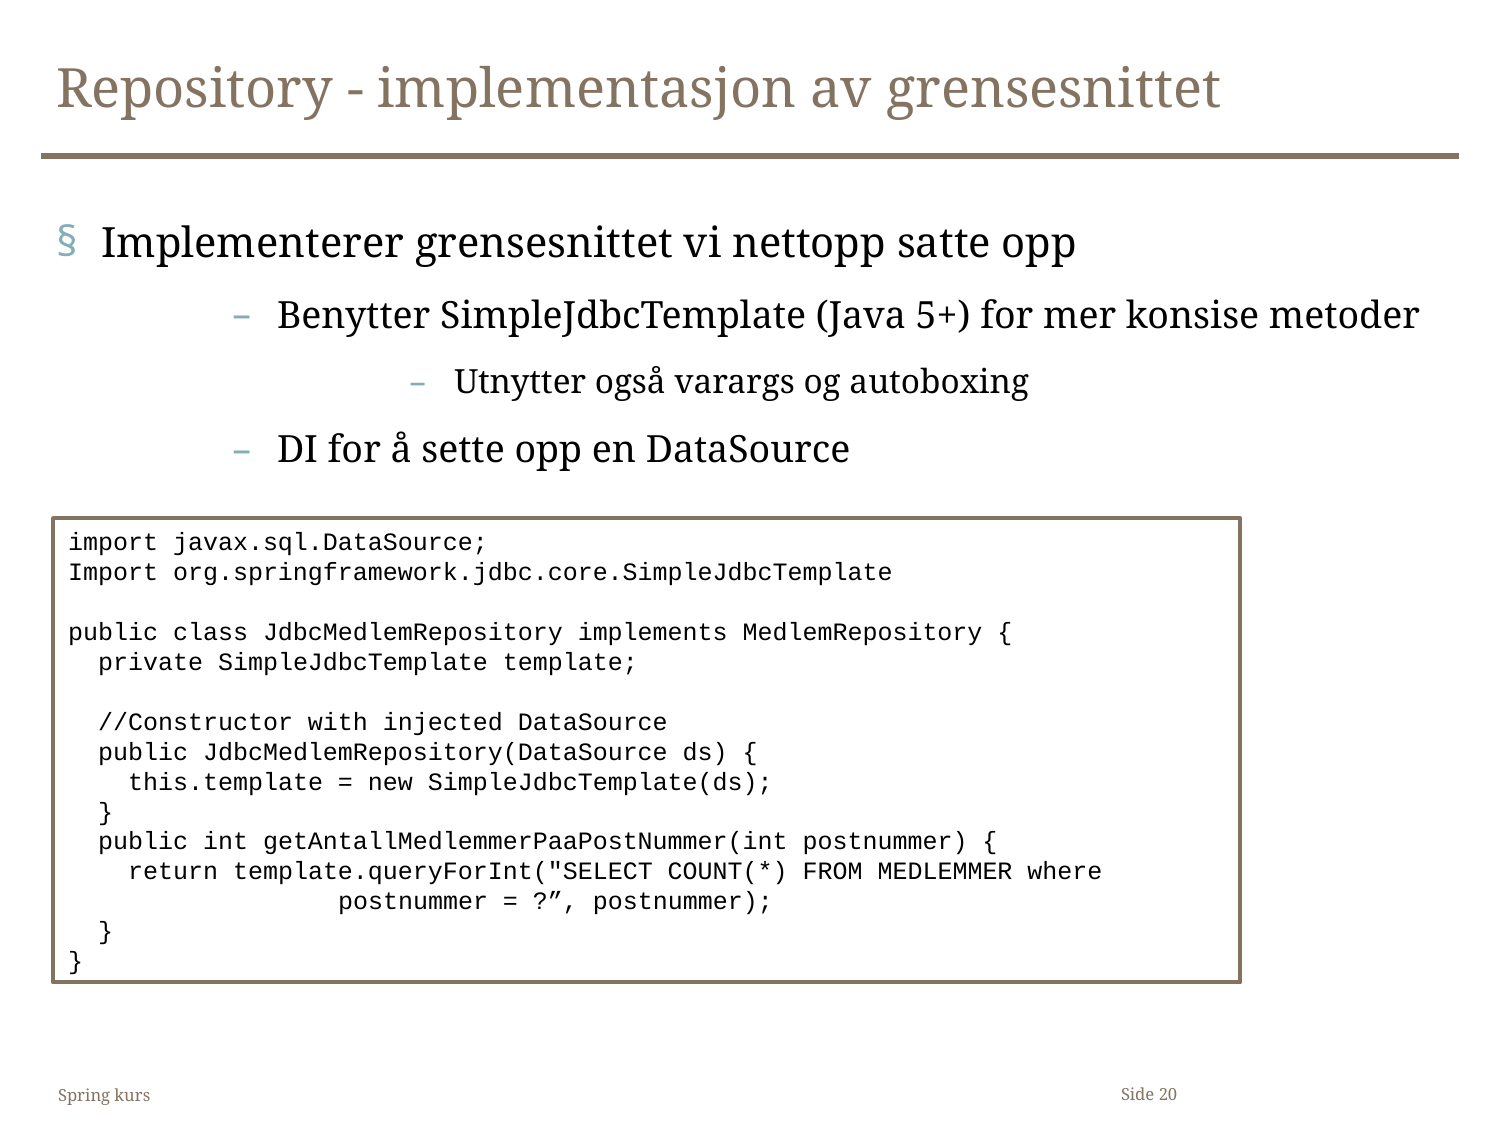

# Repository - implementasjon av grensesnittet
Implementerer grensesnittet vi nettopp satte opp
Benytter SimpleJdbcTemplate (Java 5+) for mer konsise metoder
Utnytter også varargs og autoboxing
DI for å sette opp en DataSource
import javax.sql.DataSource;
Import org.springframework.jdbc.core.SimpleJdbcTemplate
public class JdbcMedlemRepository implements MedlemRepository {
 private SimpleJdbcTemplate template;
 //Constructor with injected DataSource
 public JdbcMedlemRepository(DataSource ds) {
 this.template = new SimpleJdbcTemplate(ds);
 }
 public int getAntallMedlemmerPaaPostNummer(int postnummer) {
 return template.queryForInt("SELECT COUNT(*) FROM MEDLEMMER where 		 	 postnummer = ?”, postnummer);
 }
}
Spring kurs
Side